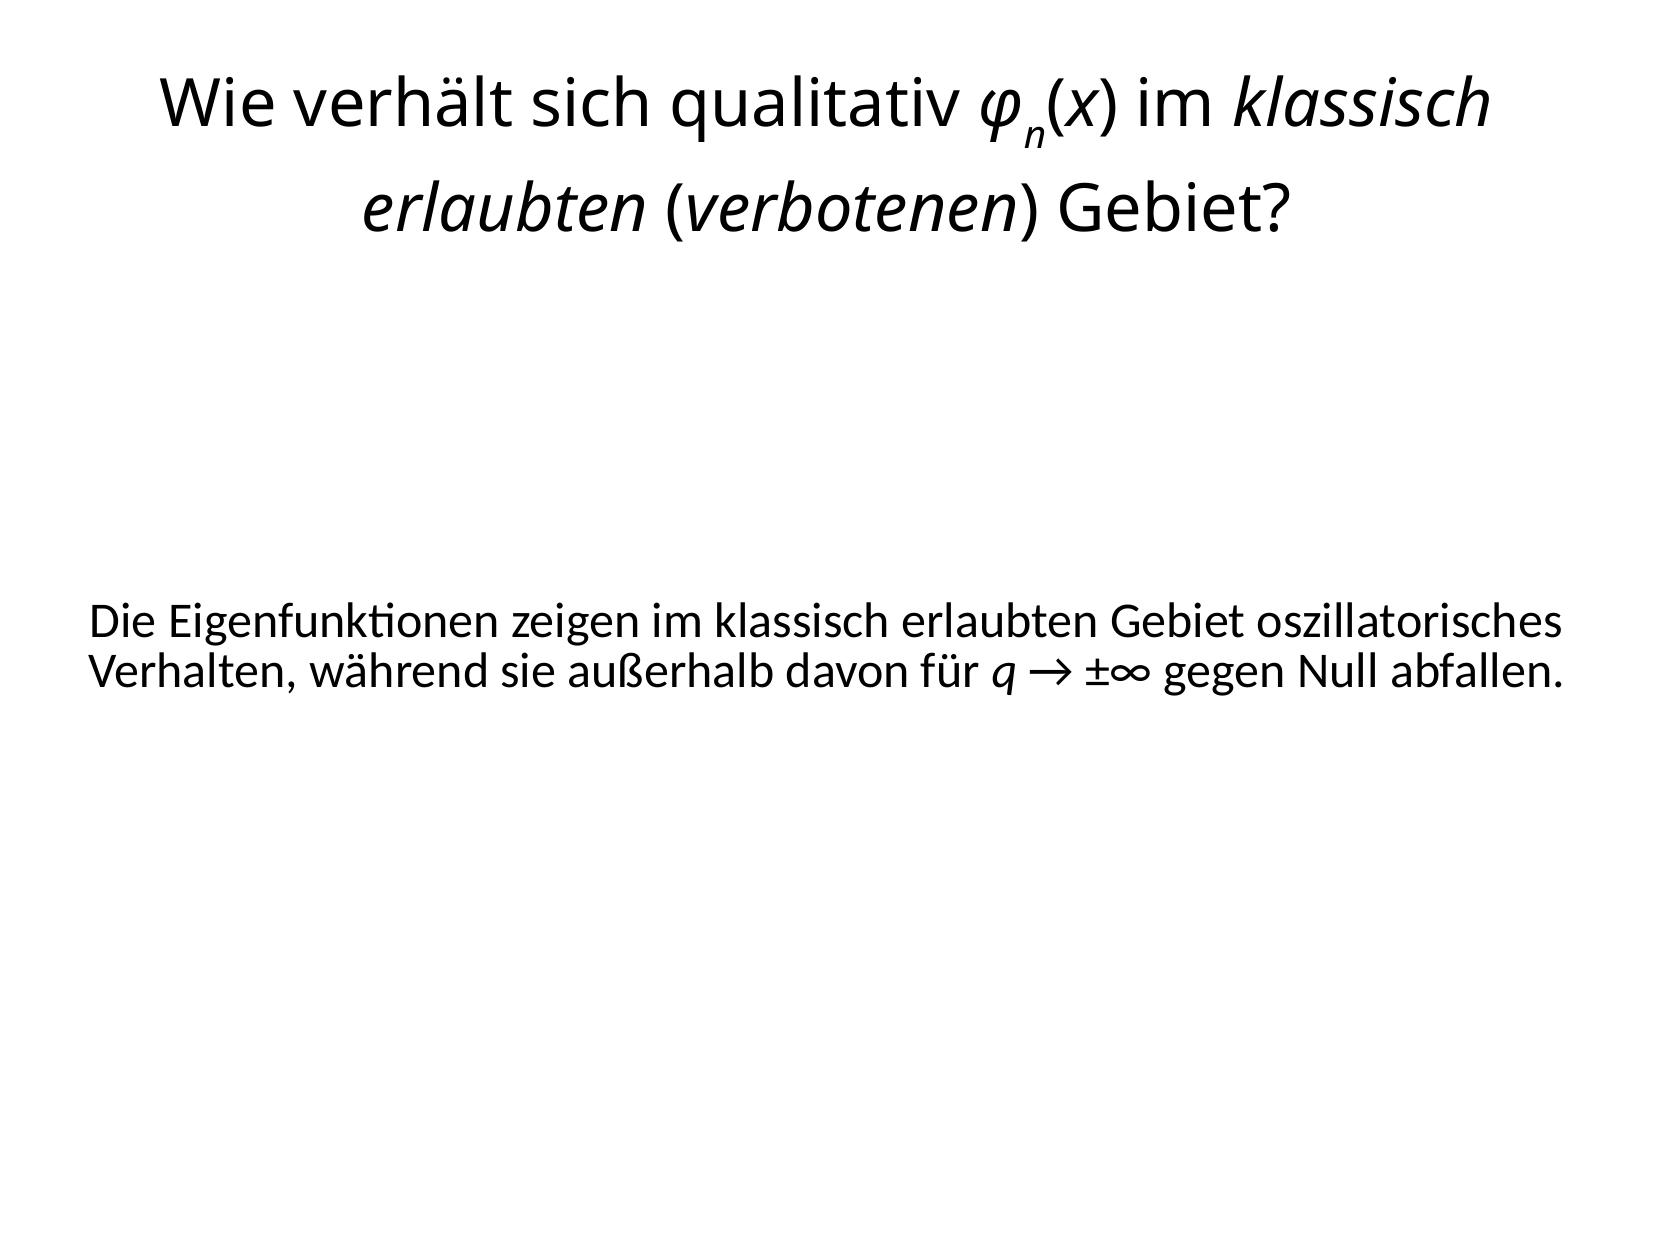

# Wie verhält sich qualitativ φn(x) im klassisch erlaubten (verbotenen) Gebiet?
Die Eigenfunktionen zeigen im klassisch erlaubten Gebiet oszillatorisches Verhalten, während sie außerhalb davon für q → ±∞ gegen Null abfallen.